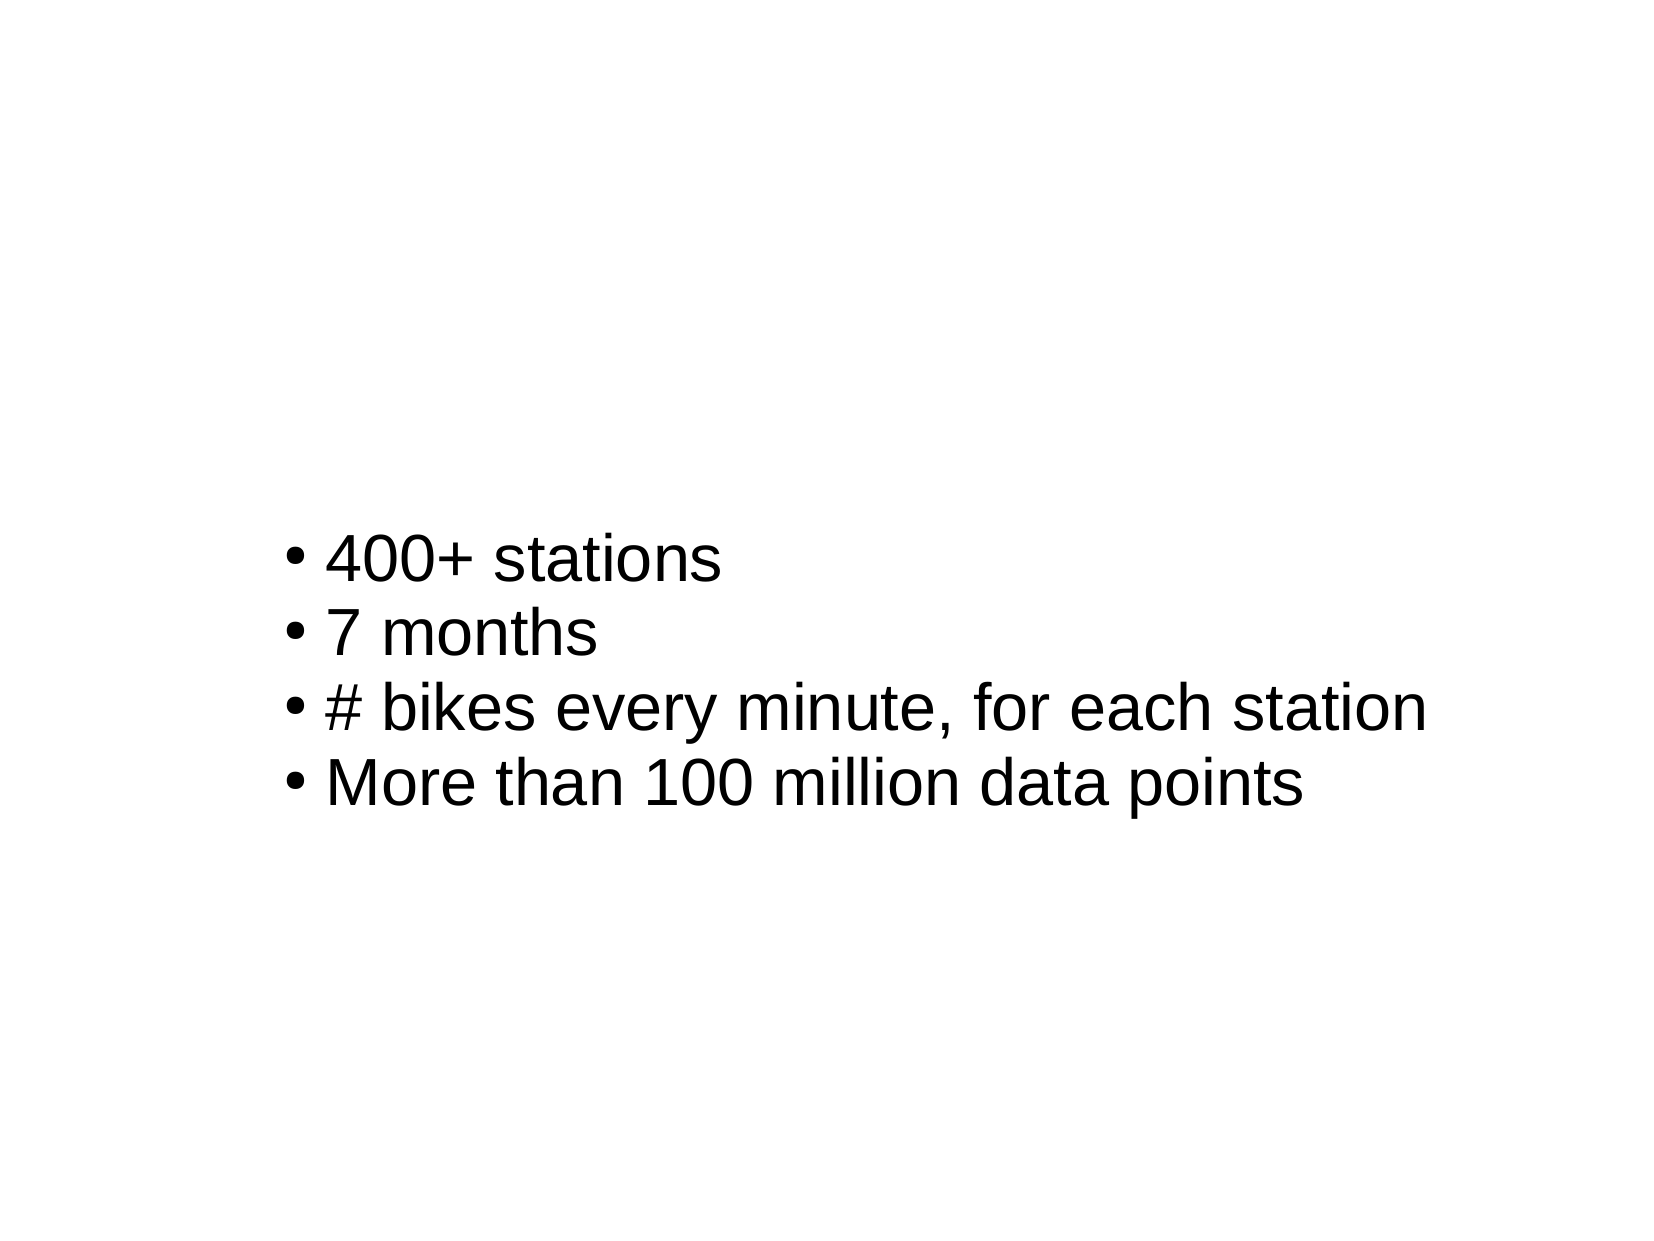

# Bixi data, 2012
 400+ stations
 7 months
 # bikes every minute, for each station
 More than 100 million data points